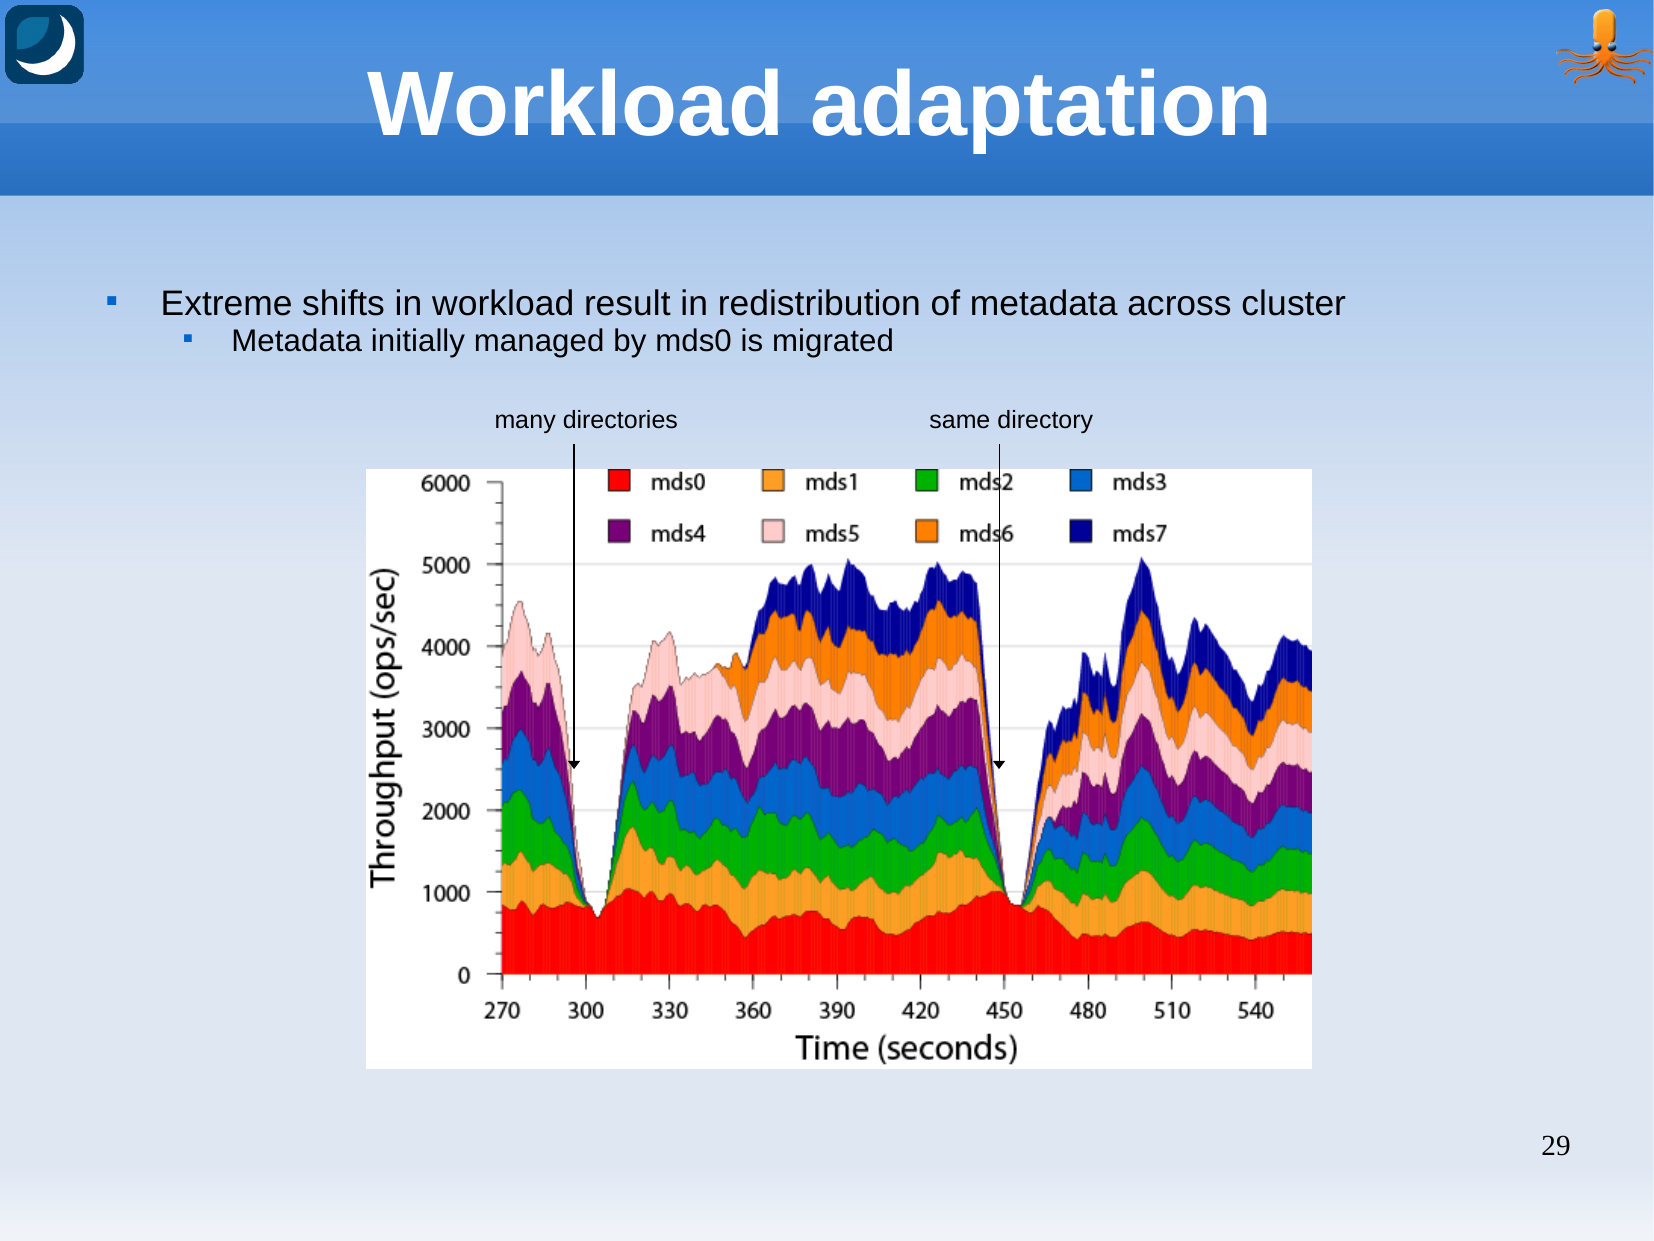

# Workload adaptation
Extreme shifts in workload result in redistribution of metadata across cluster
Metadata initially managed by mds0 is migrated
many directories
same directory
29